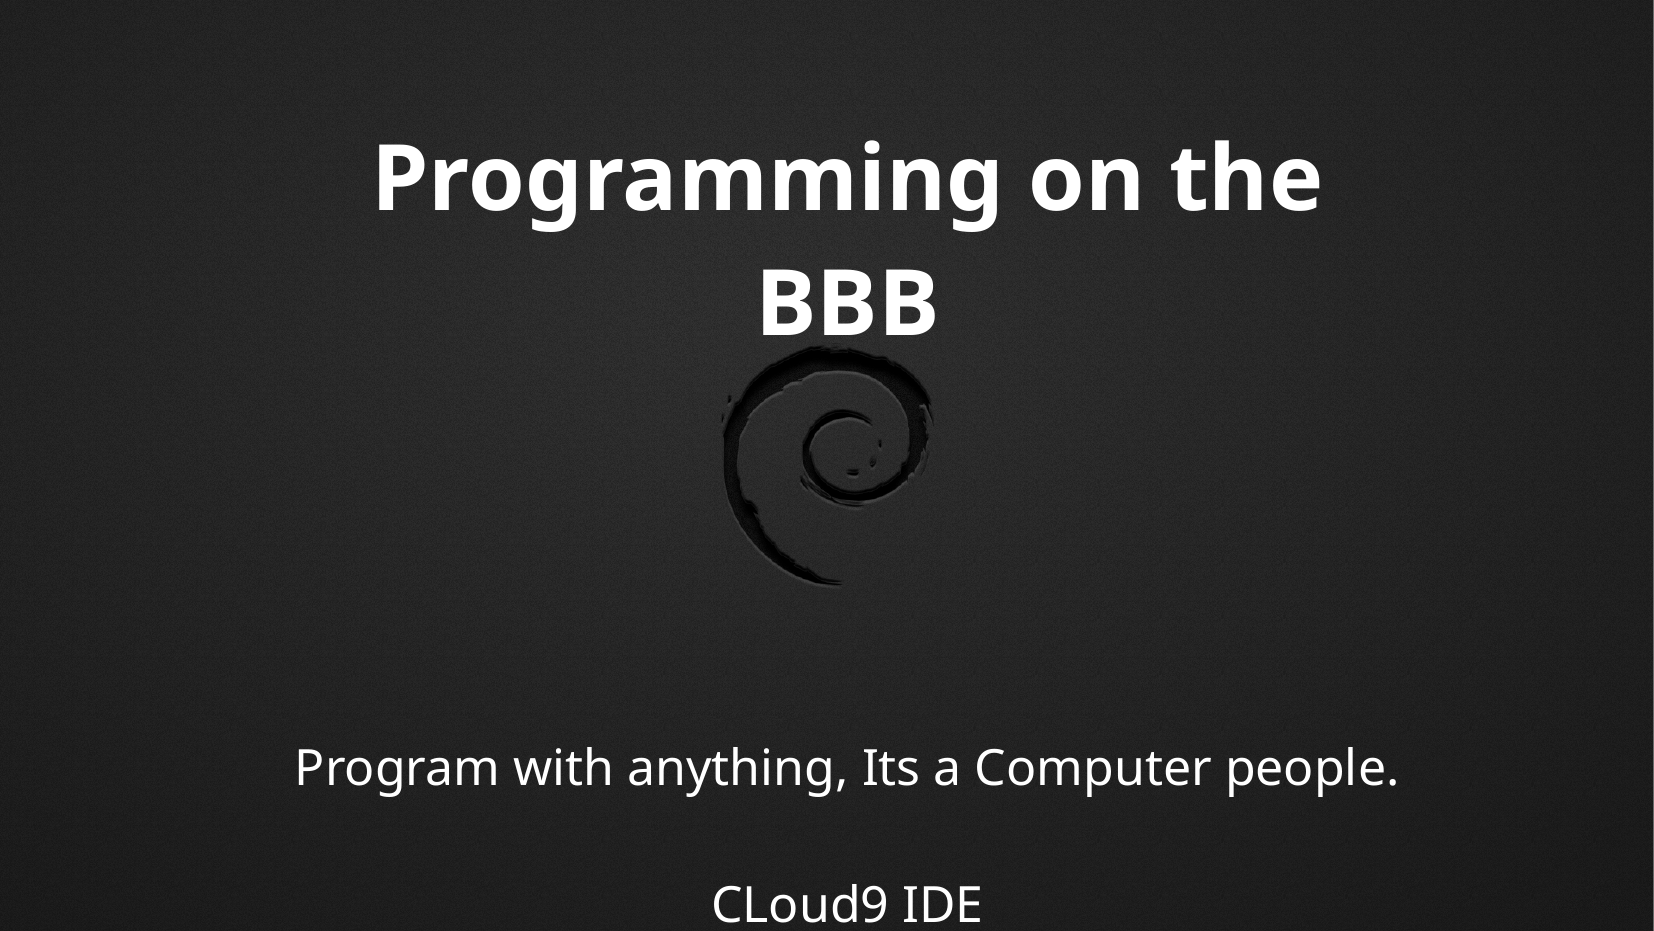

Programming on the BBB
Program with anything, Its a Computer people.
CLoud9 IDE